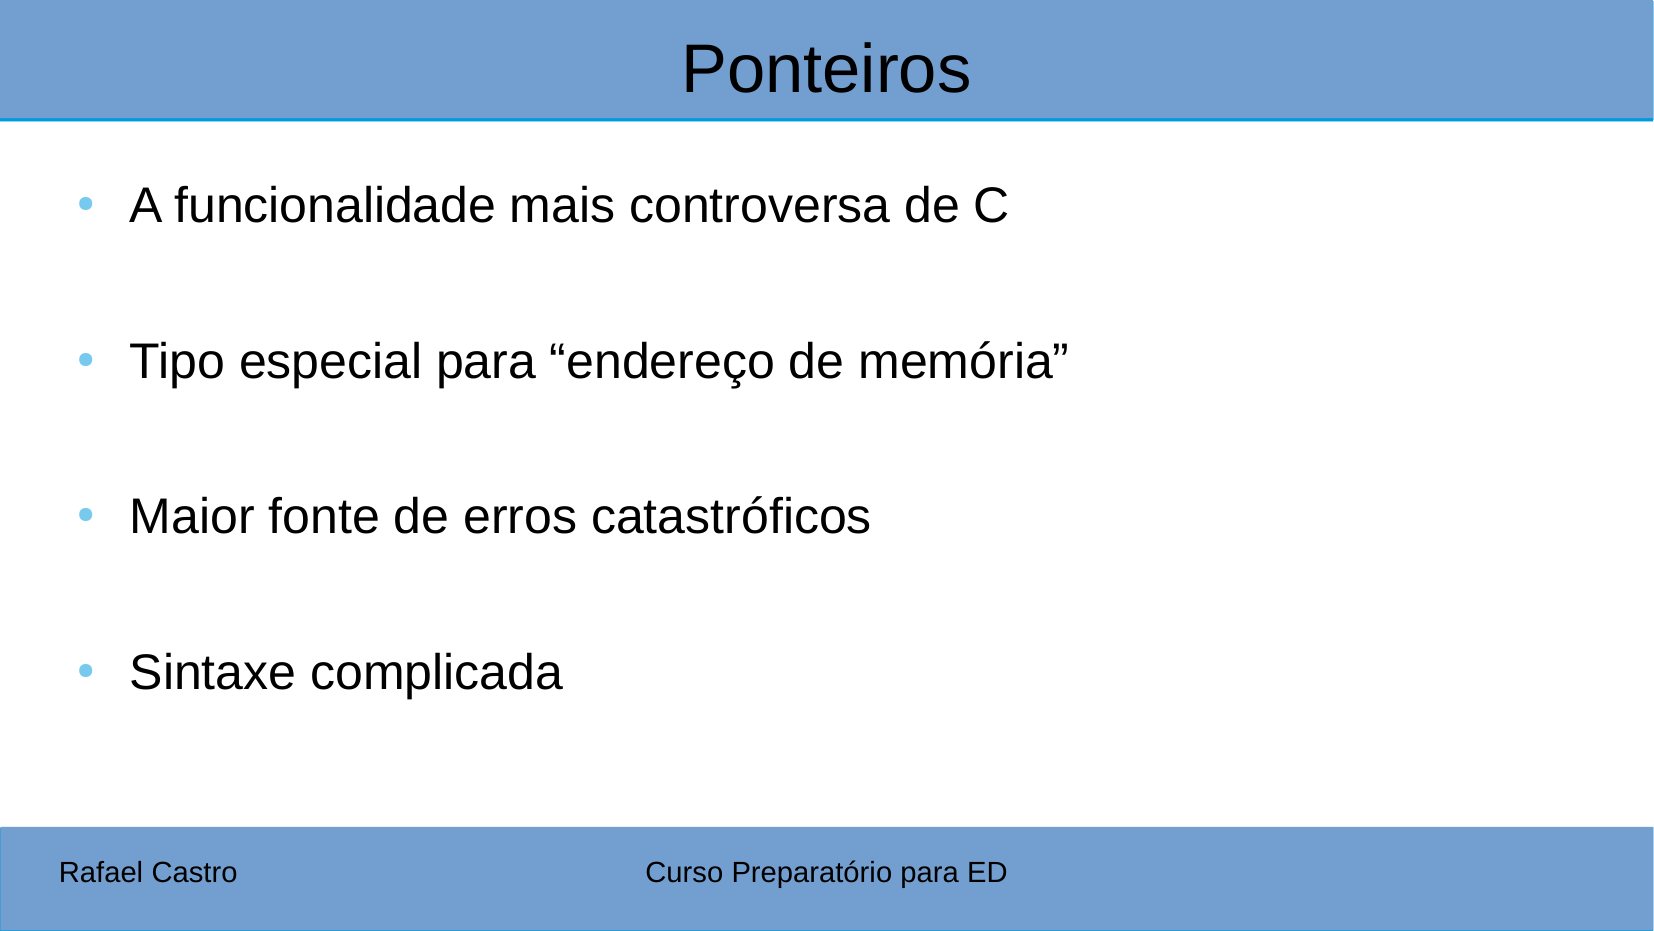

# Ponteiros
A funcionalidade mais controversa de C
Tipo especial para “endereço de memória”
Maior fonte de erros catastróficos
Sintaxe complicada
Curso Preparatório para ED